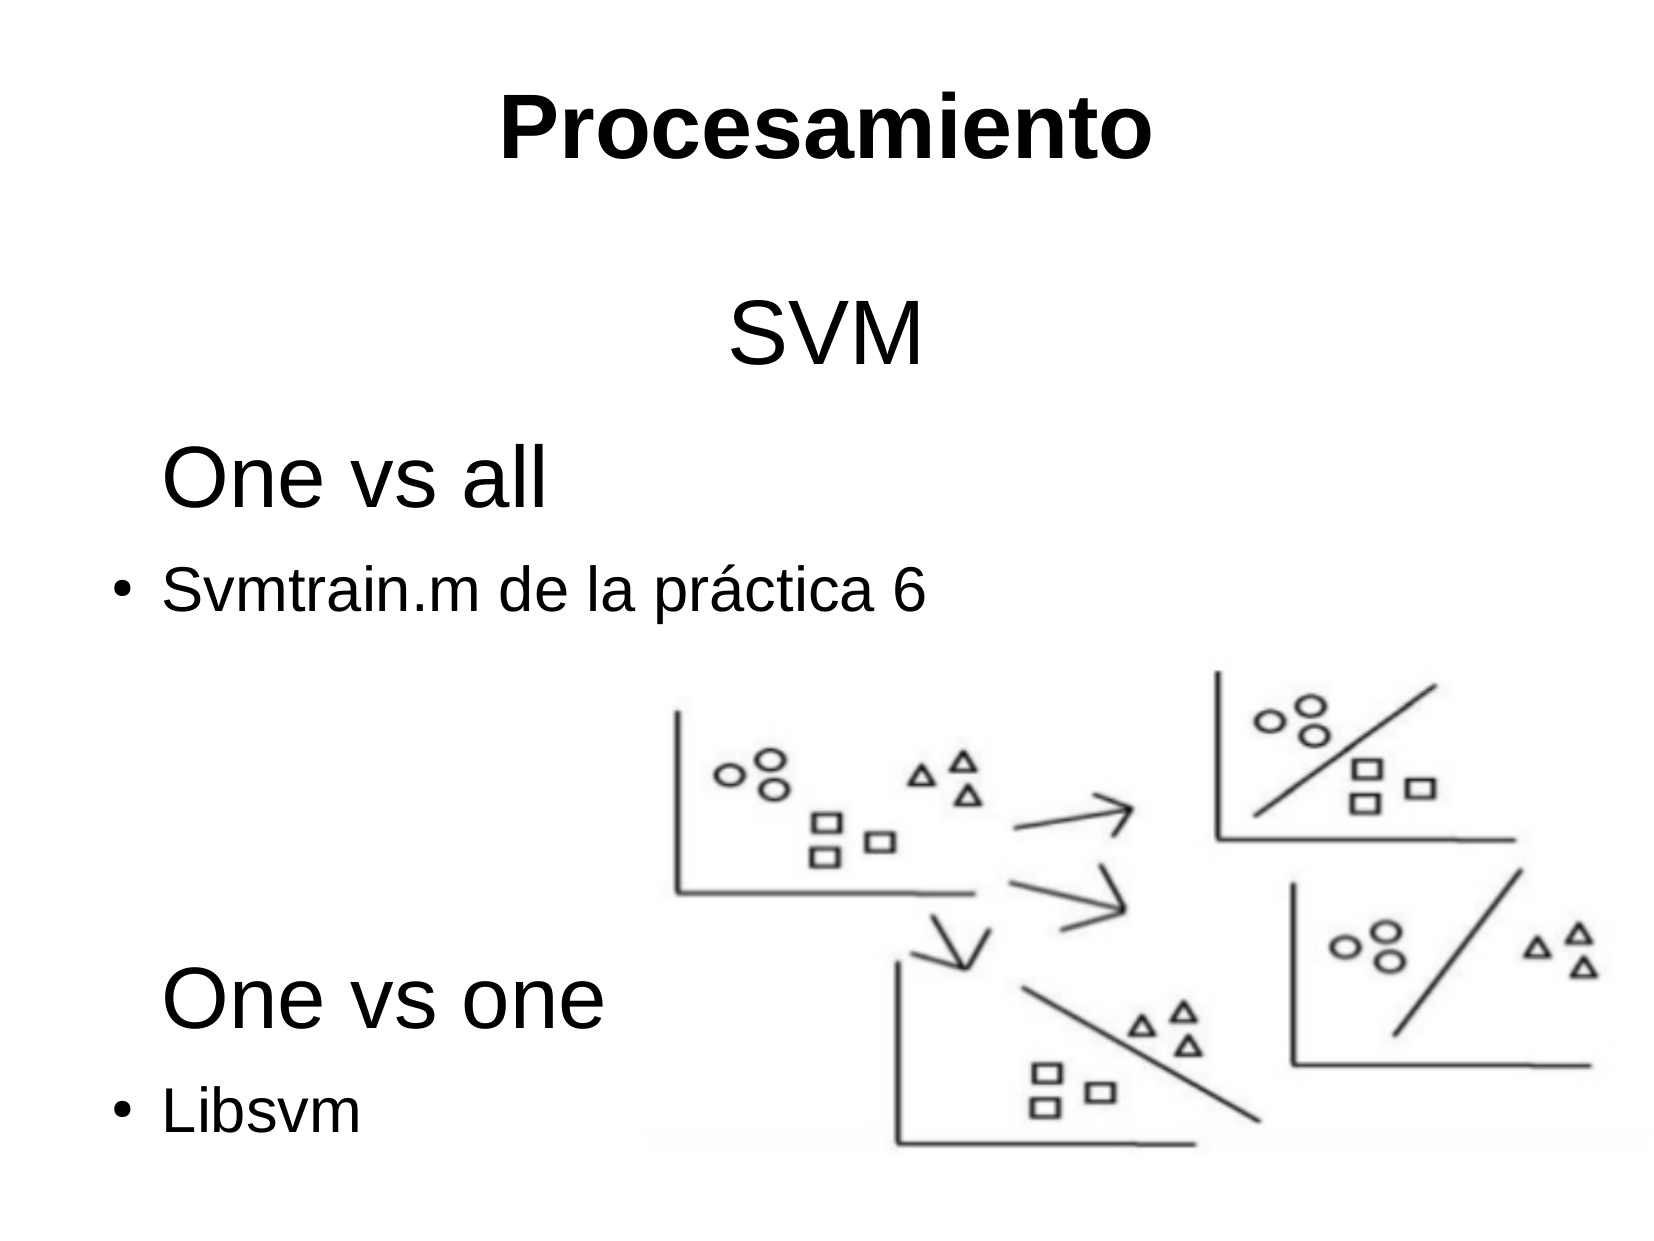

Procesamiento
SVM
# One vs all
Svmtrain.m de la práctica 6
One vs one →
Libsvm